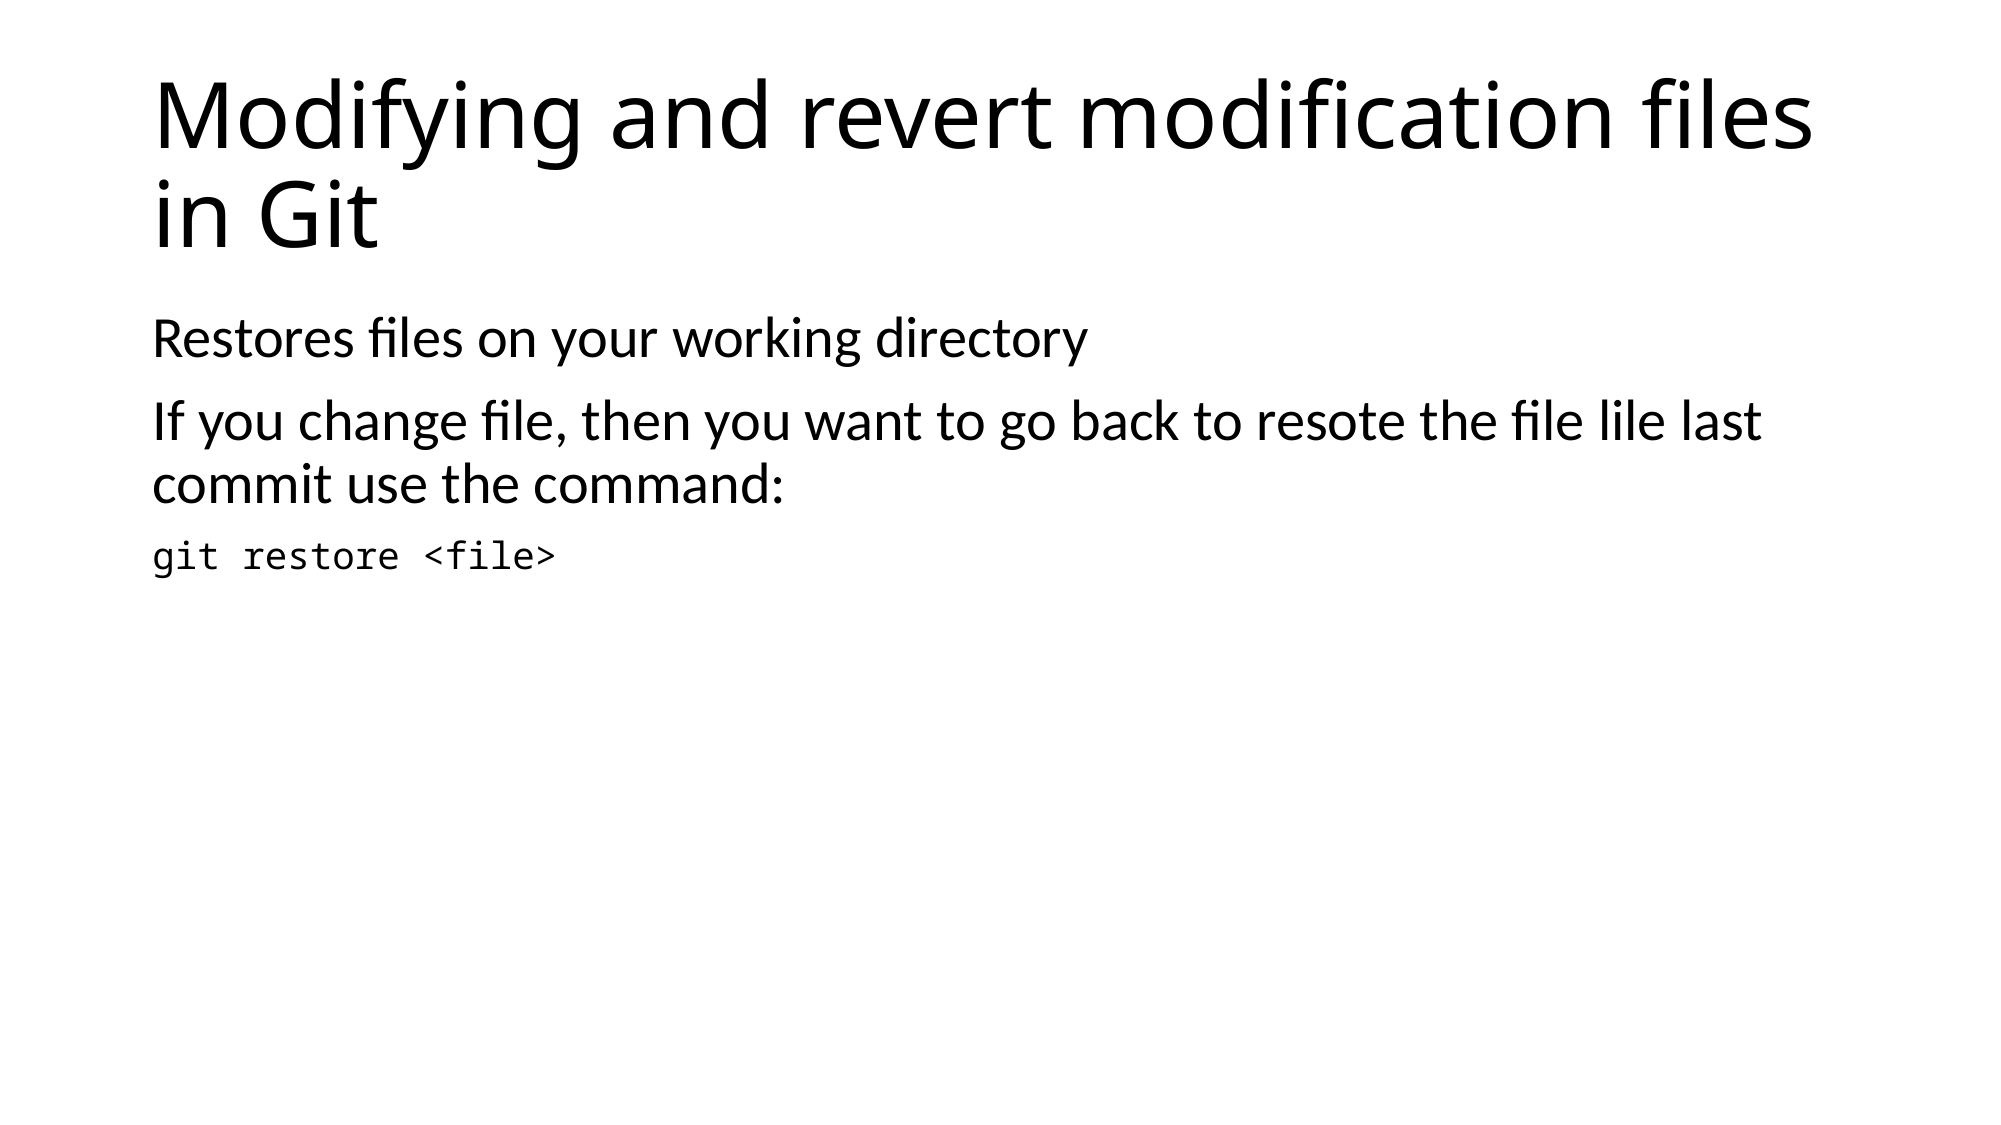

# Modifying and revert modification files in Git
Restores files on your working directory
If you change file, then you want to go back to resote the file lile last commit use the command:
git restore <file>